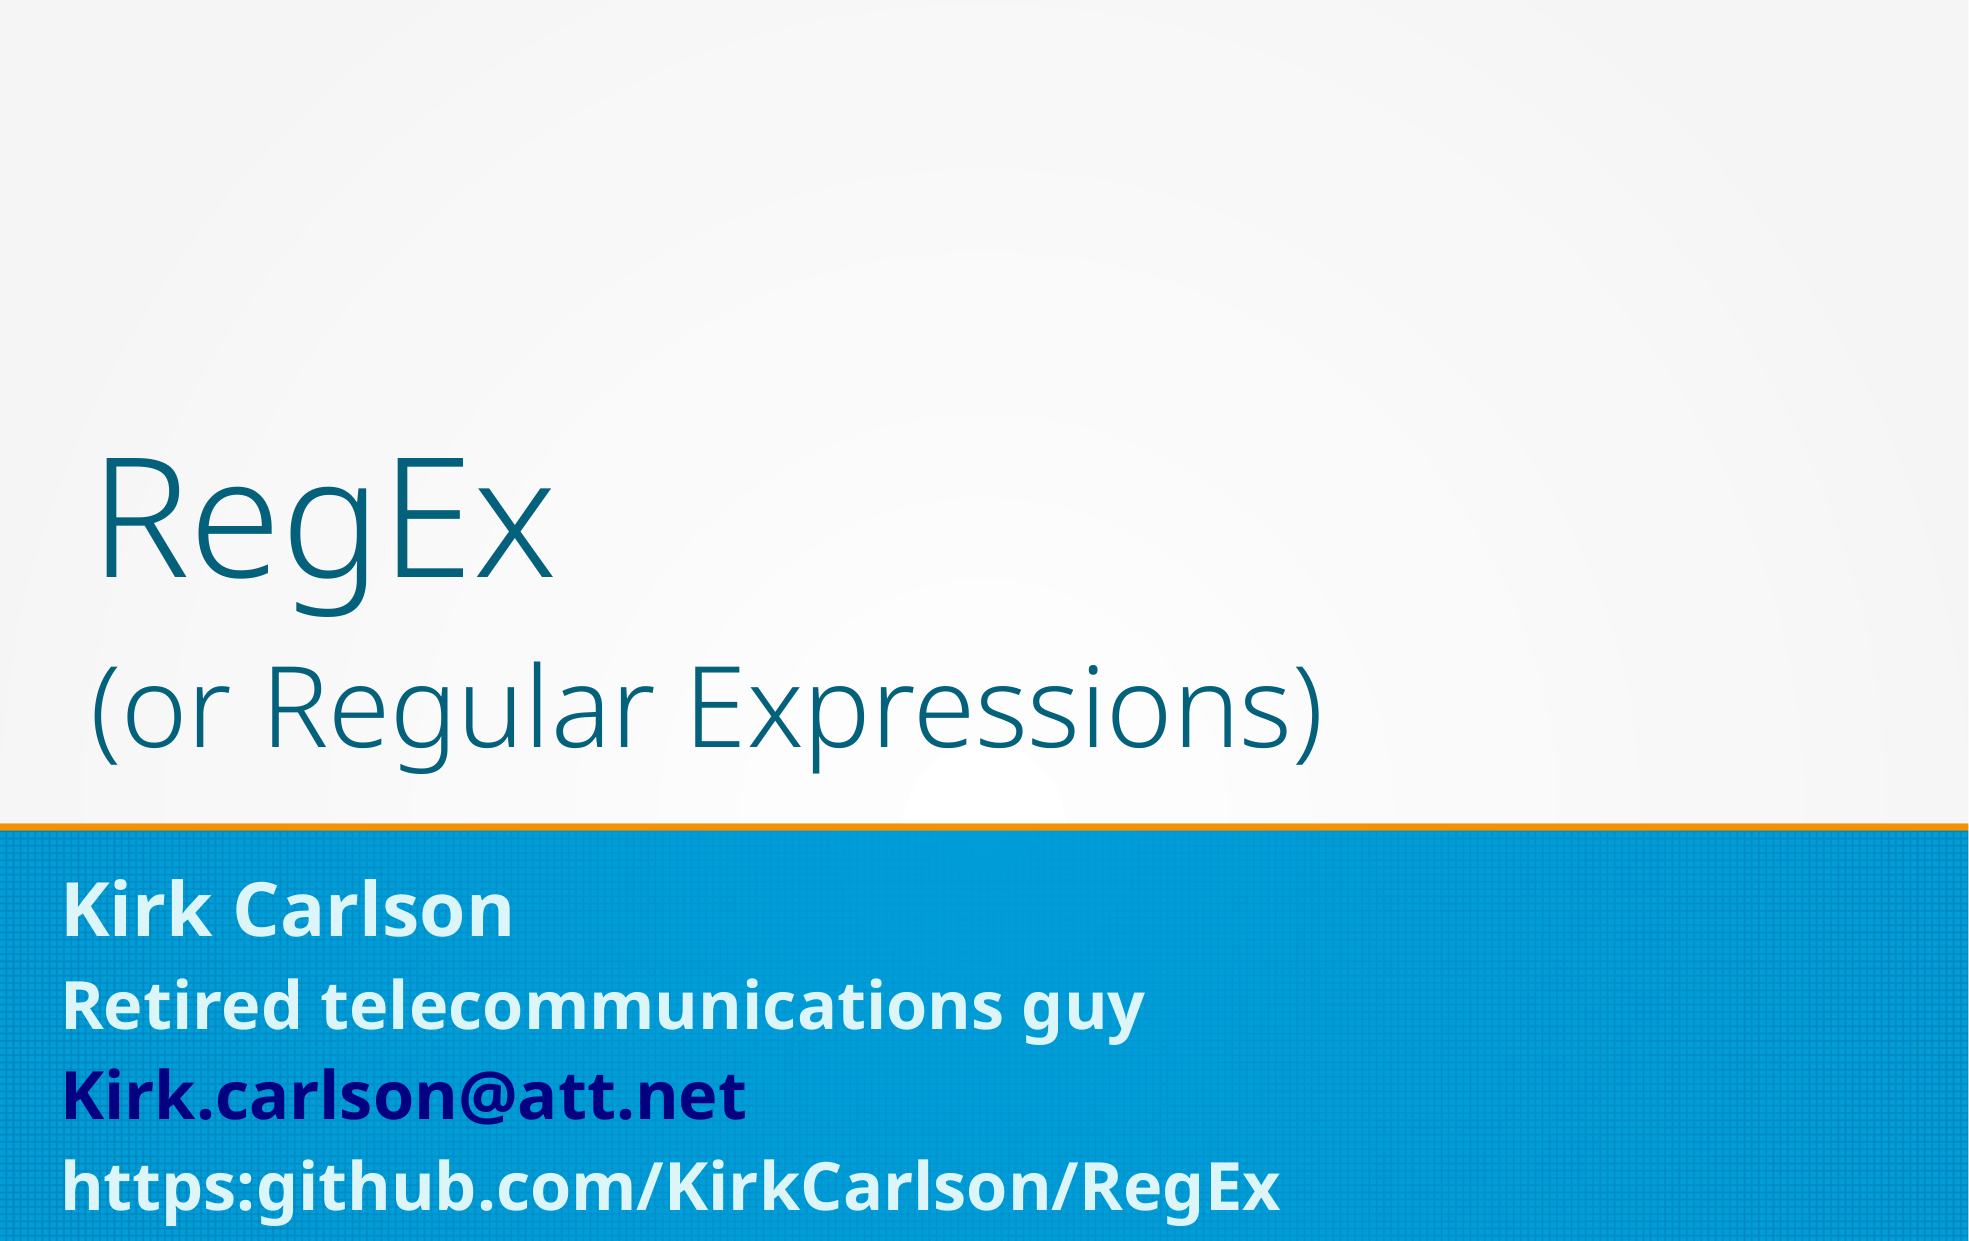

# RegEx (or Regular Expressions)
Kirk Carlson
Retired telecommunications guy
Kirk.carlson@att.net
https:github.com/KirkCarlson/RegEx